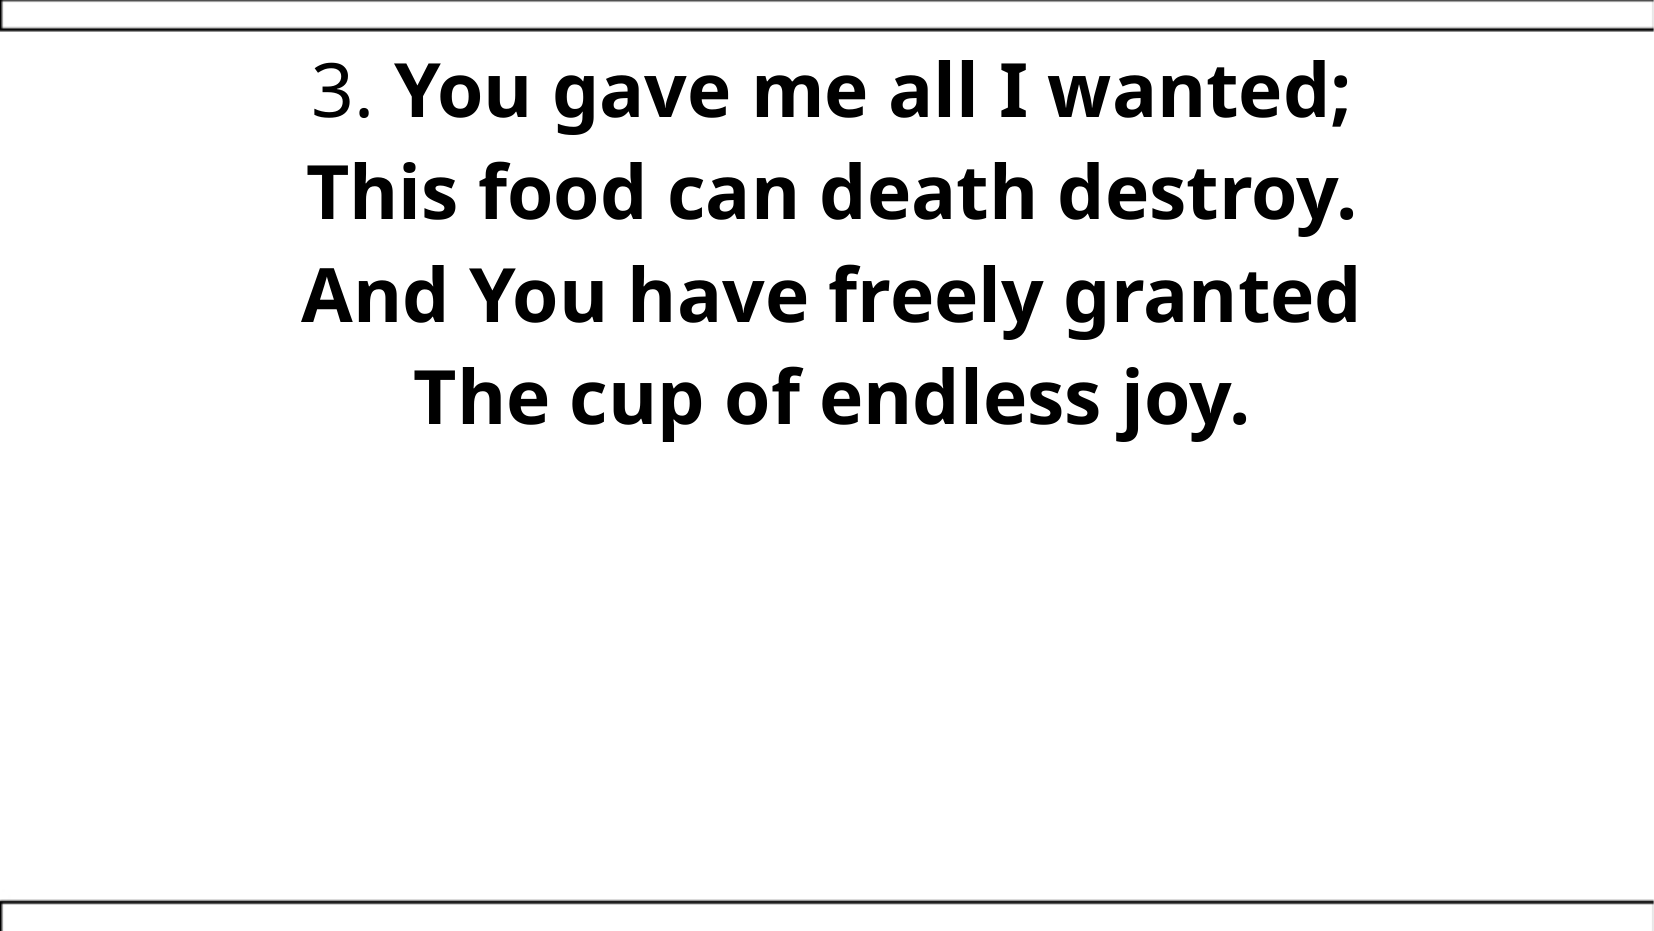

3. You gave me all I wanted;
This food can death destroy.
And You have freely granted
The cup of endless joy.